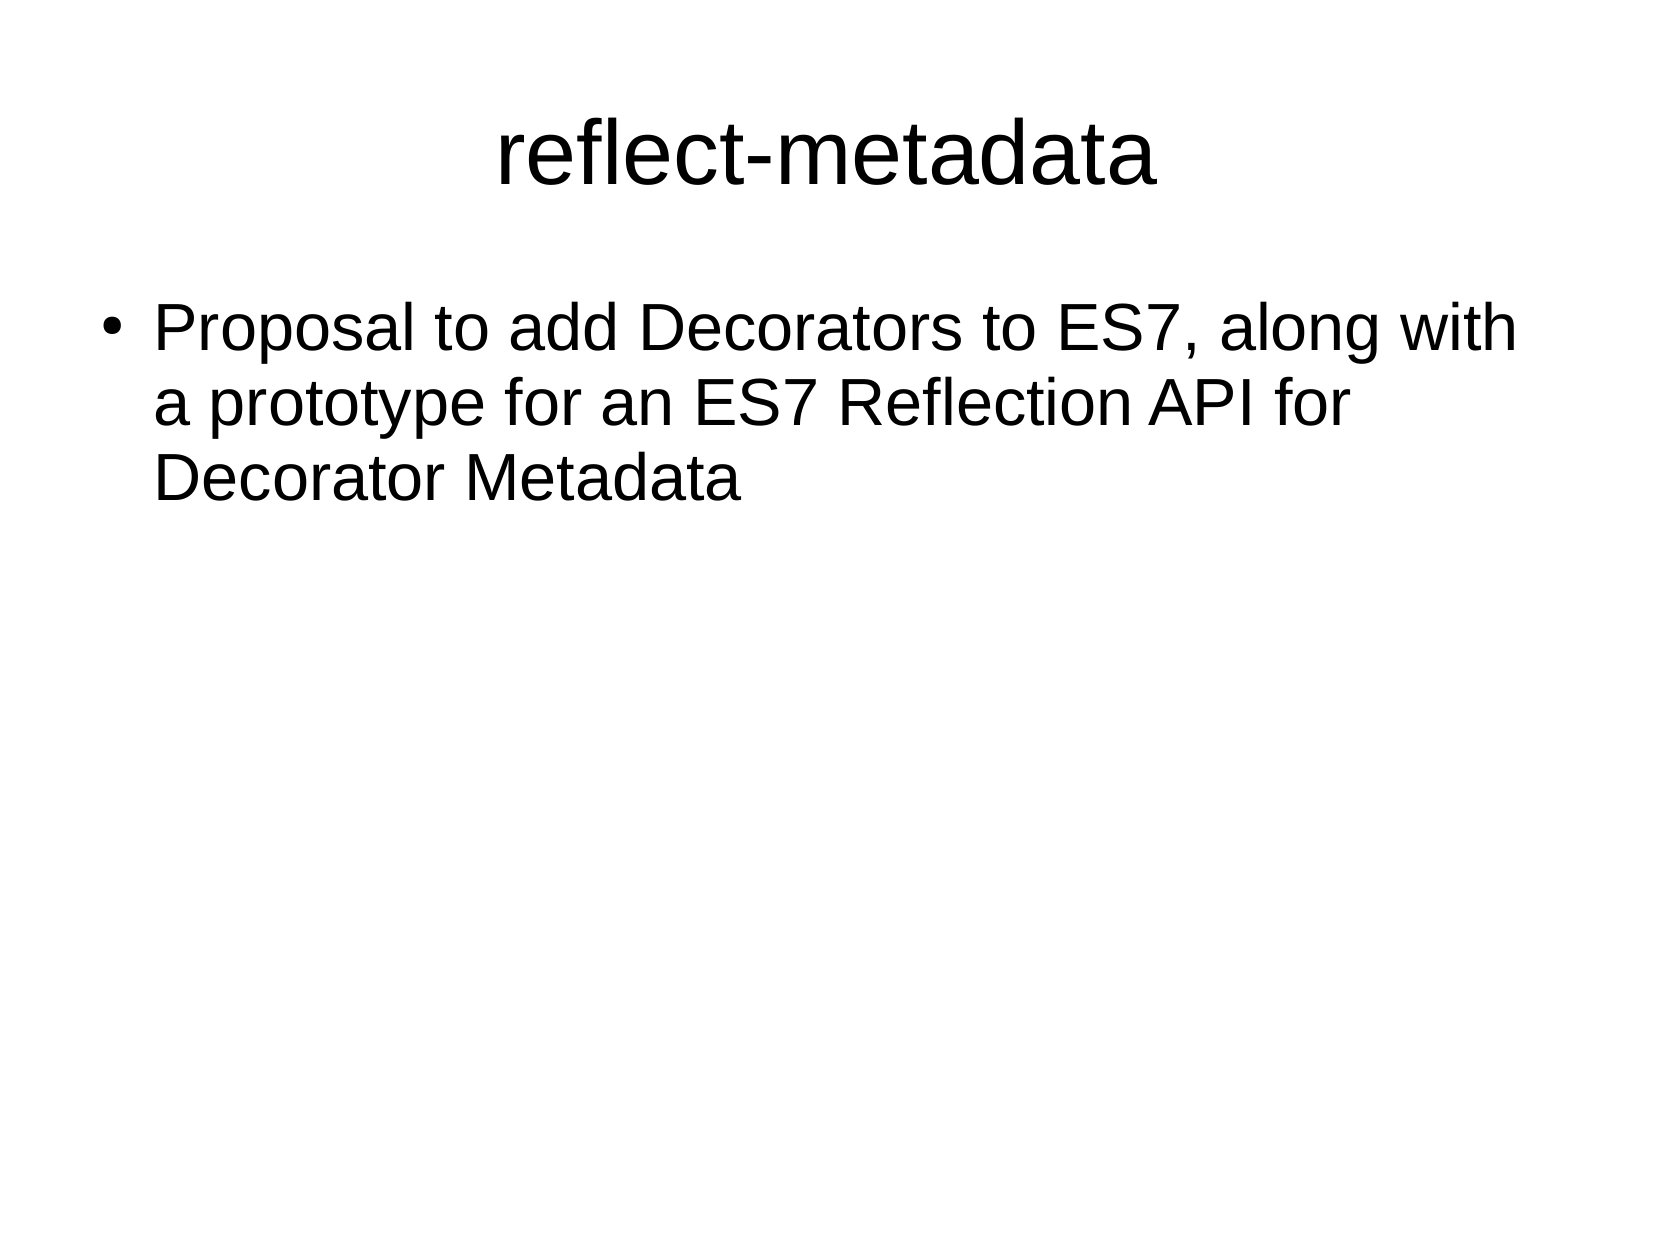

# reflect-metadata
Proposal to add Decorators to ES7, along with a prototype for an ES7 Reflection API for Decorator Metadata